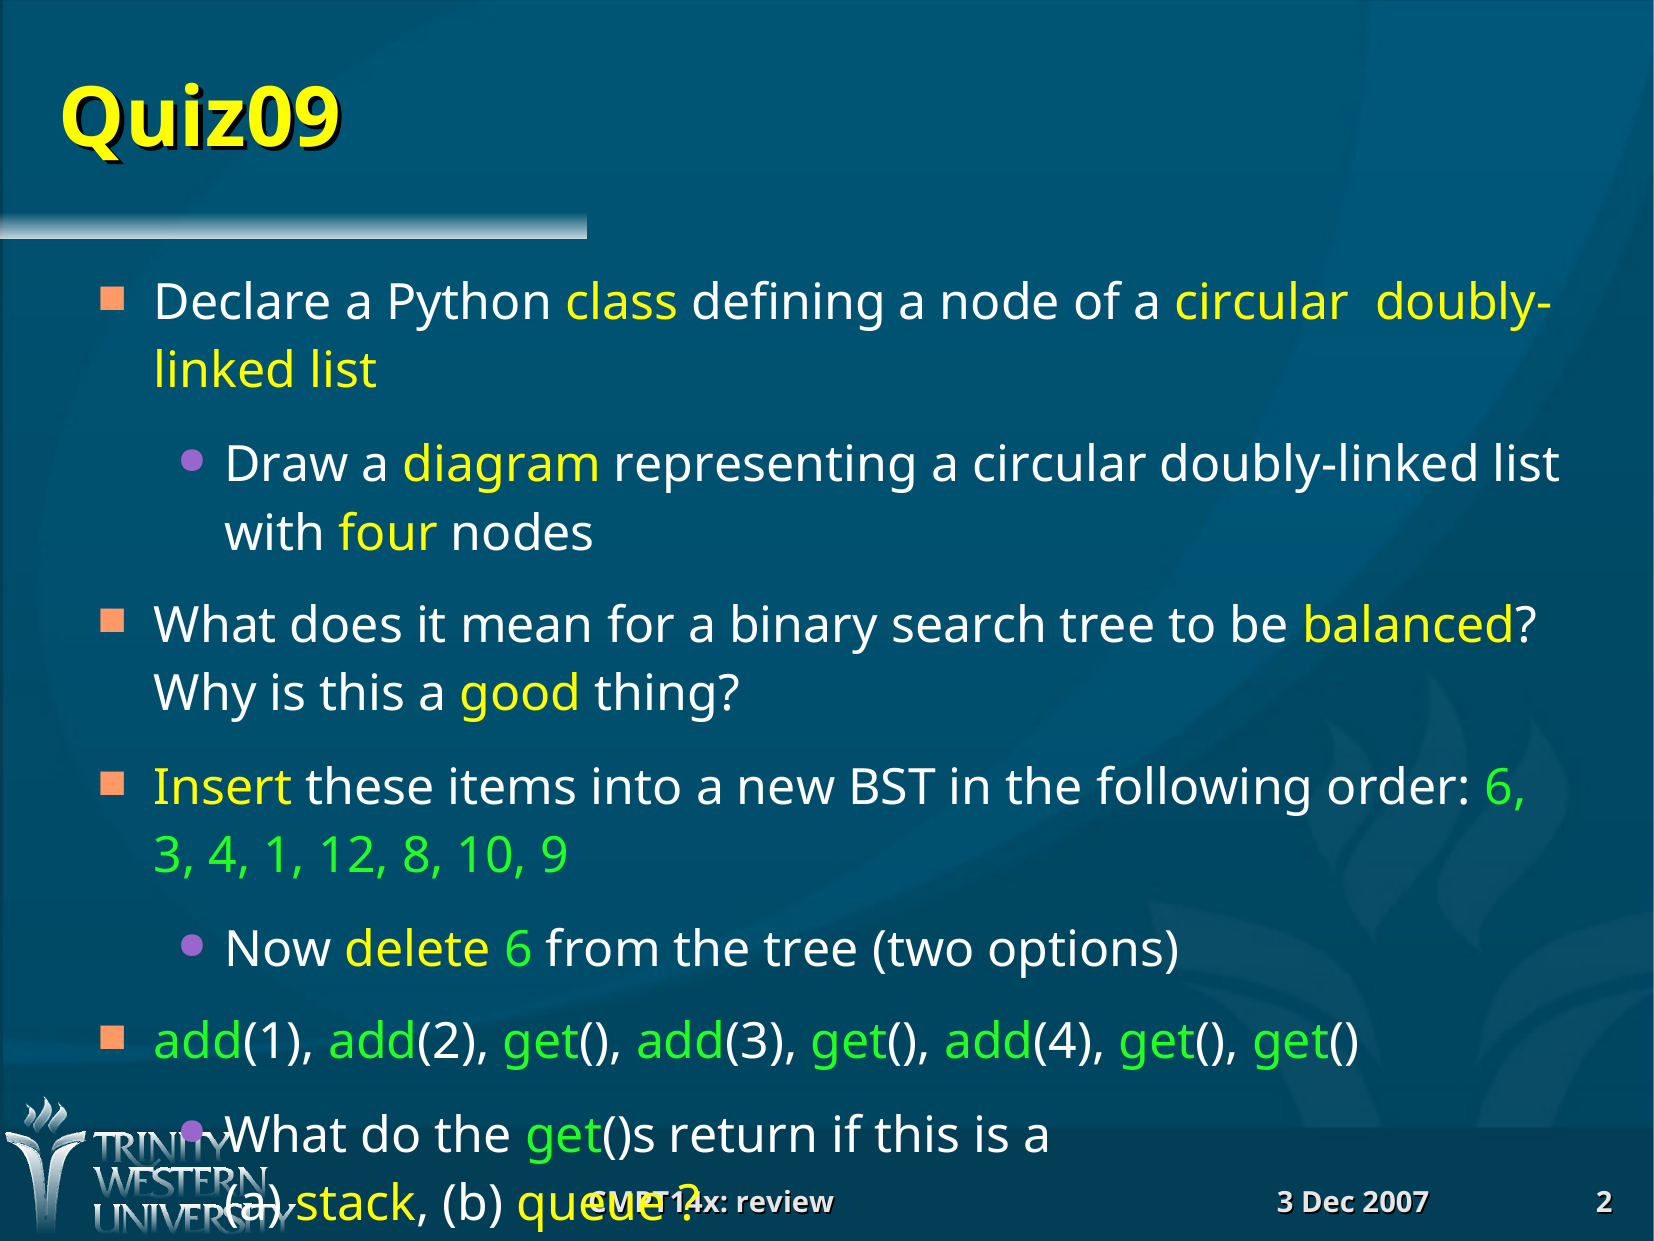

# Quiz09
Declare a Python class defining a node of a circular doubly-linked list
Draw a diagram representing a circular doubly-linked list with four nodes
What does it mean for a binary search tree to be balanced? Why is this a good thing?
Insert these items into a new BST in the following order: 6, 3, 4, 1, 12, 8, 10, 9
Now delete 6 from the tree (two options)
add(1), add(2), get(), add(3), get(), add(4), get(), get()
What do the get()s return if this is a
(a) stack, (b) queue ?
CMPT14x: review
3 Dec 2007
2